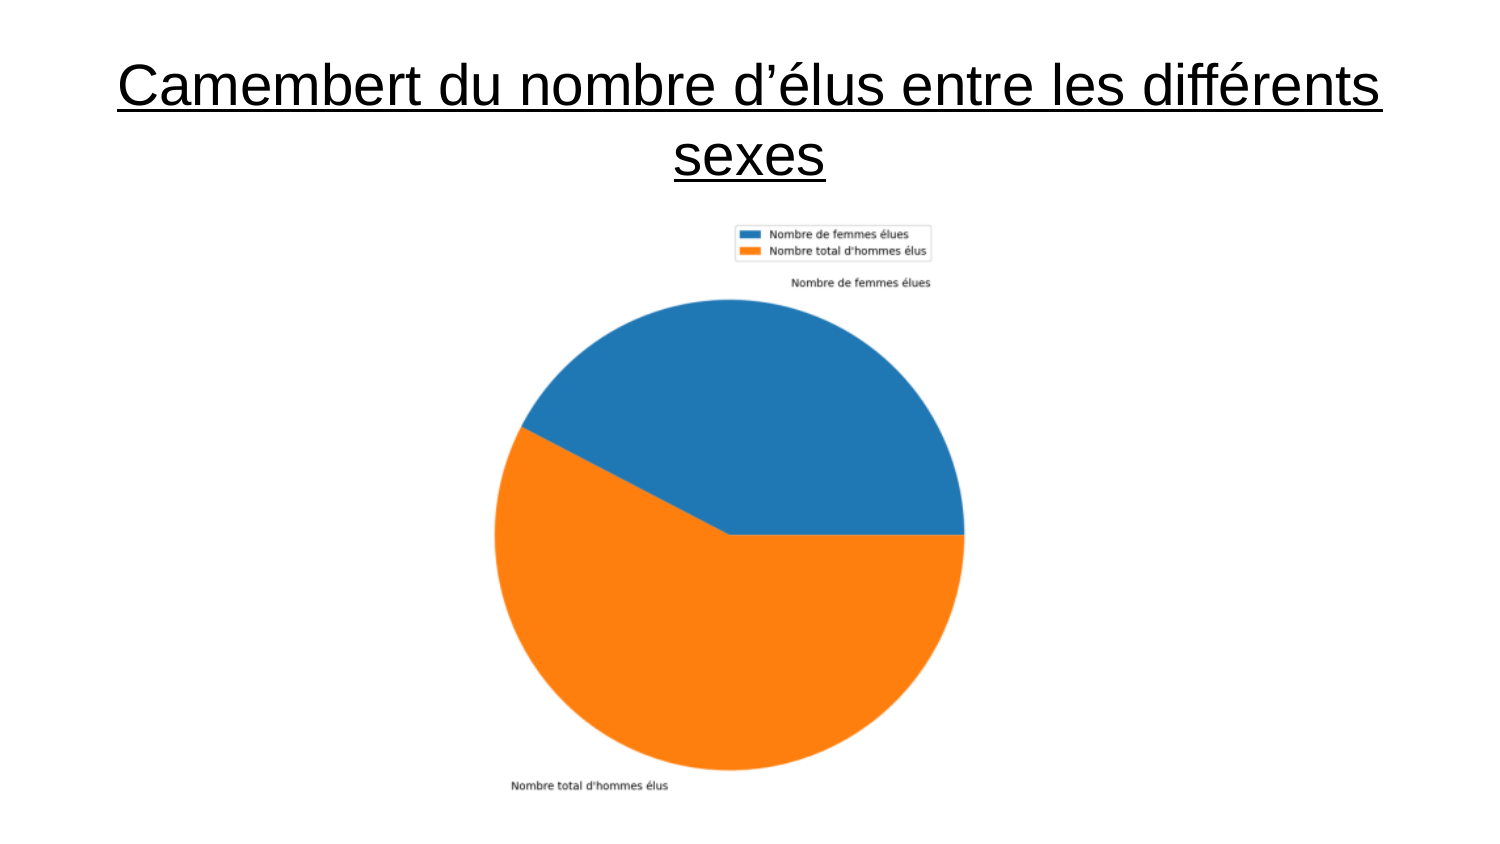

# Camembert du nombre d’élus entre les différents sexes